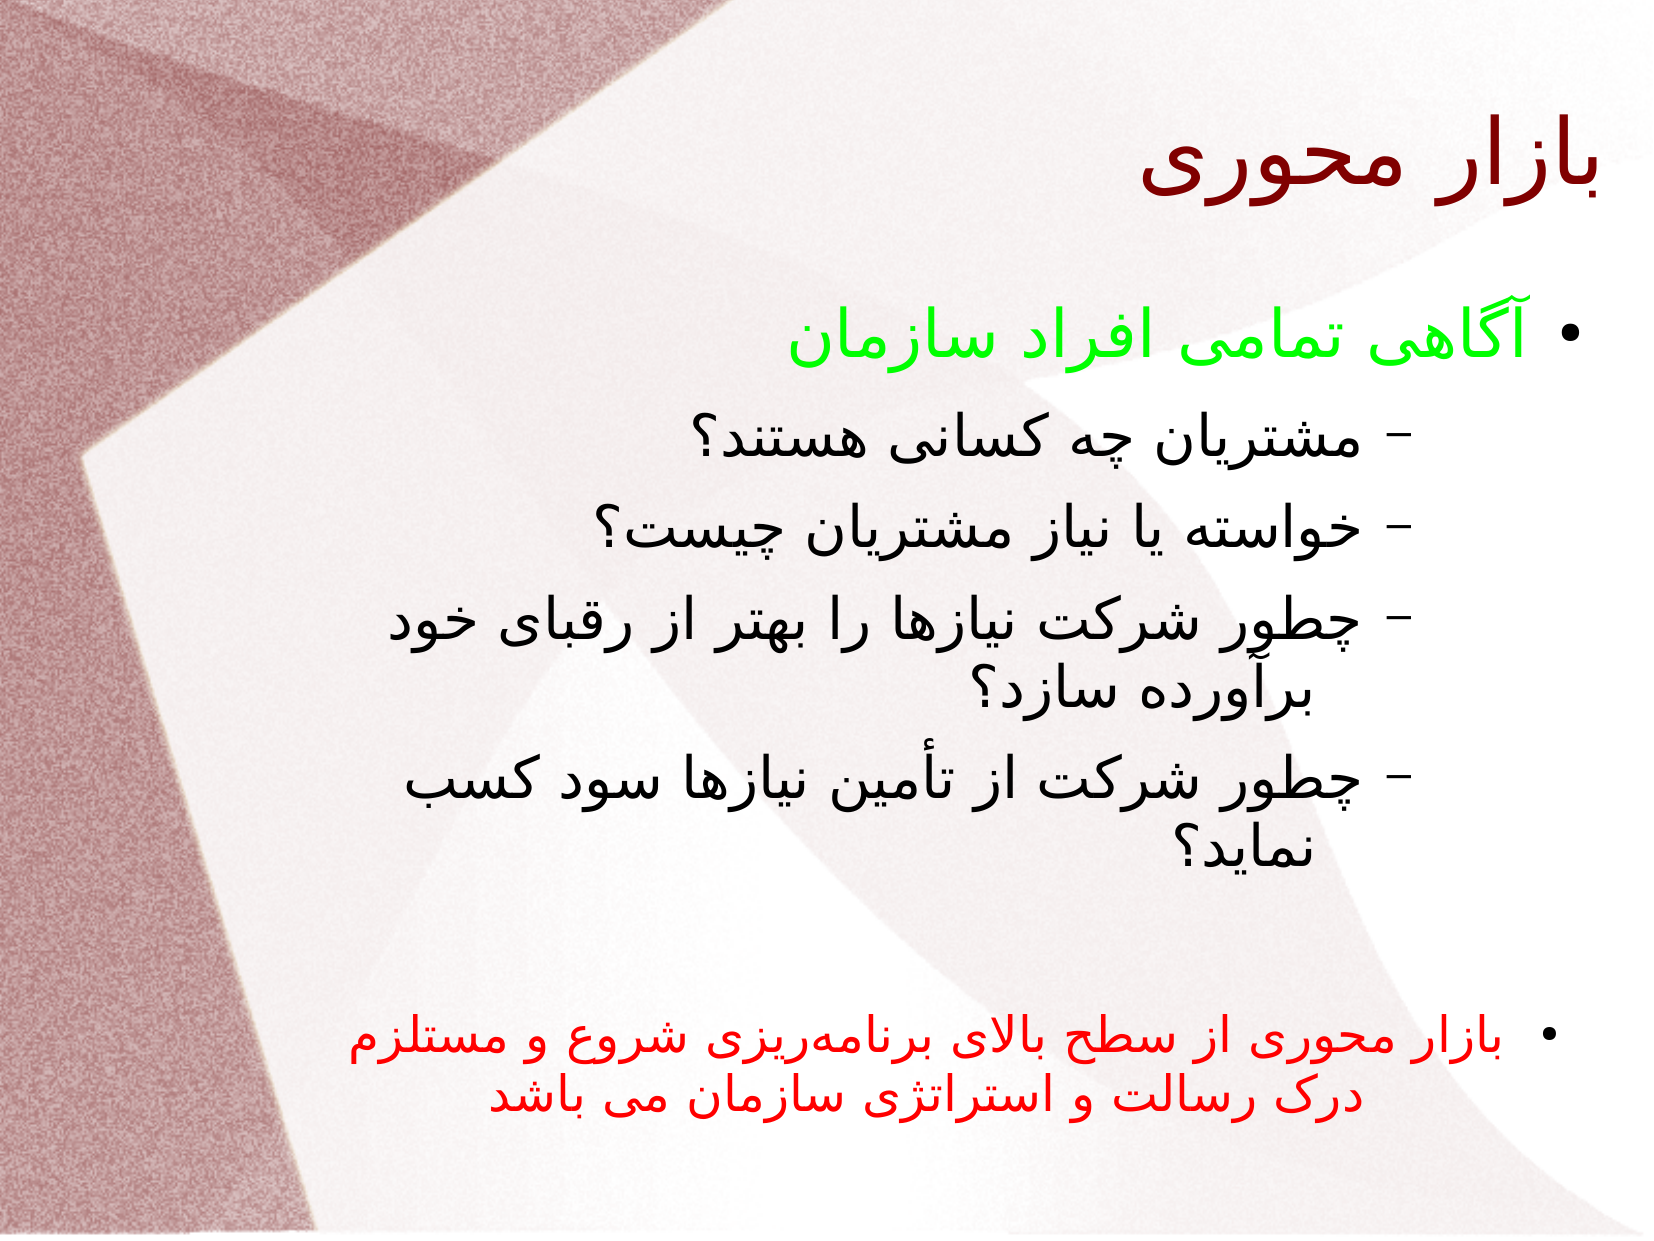

# بازار محوری
آگاهی تمامی افراد سازمان
مشتریان چه کسانی هستند؟
خواسته یا نیاز مشتریان چیست؟
چطور شرکت نیازها را بهتر از رقبای خود برآورده سازد؟
چطور شرکت از تأمین نیازها سود کسب نماید؟
بازار محوری از سطح بالای برنامه‌ریزی شروع و مستلزم درک رسالت و استراتژی سازمان می باشد